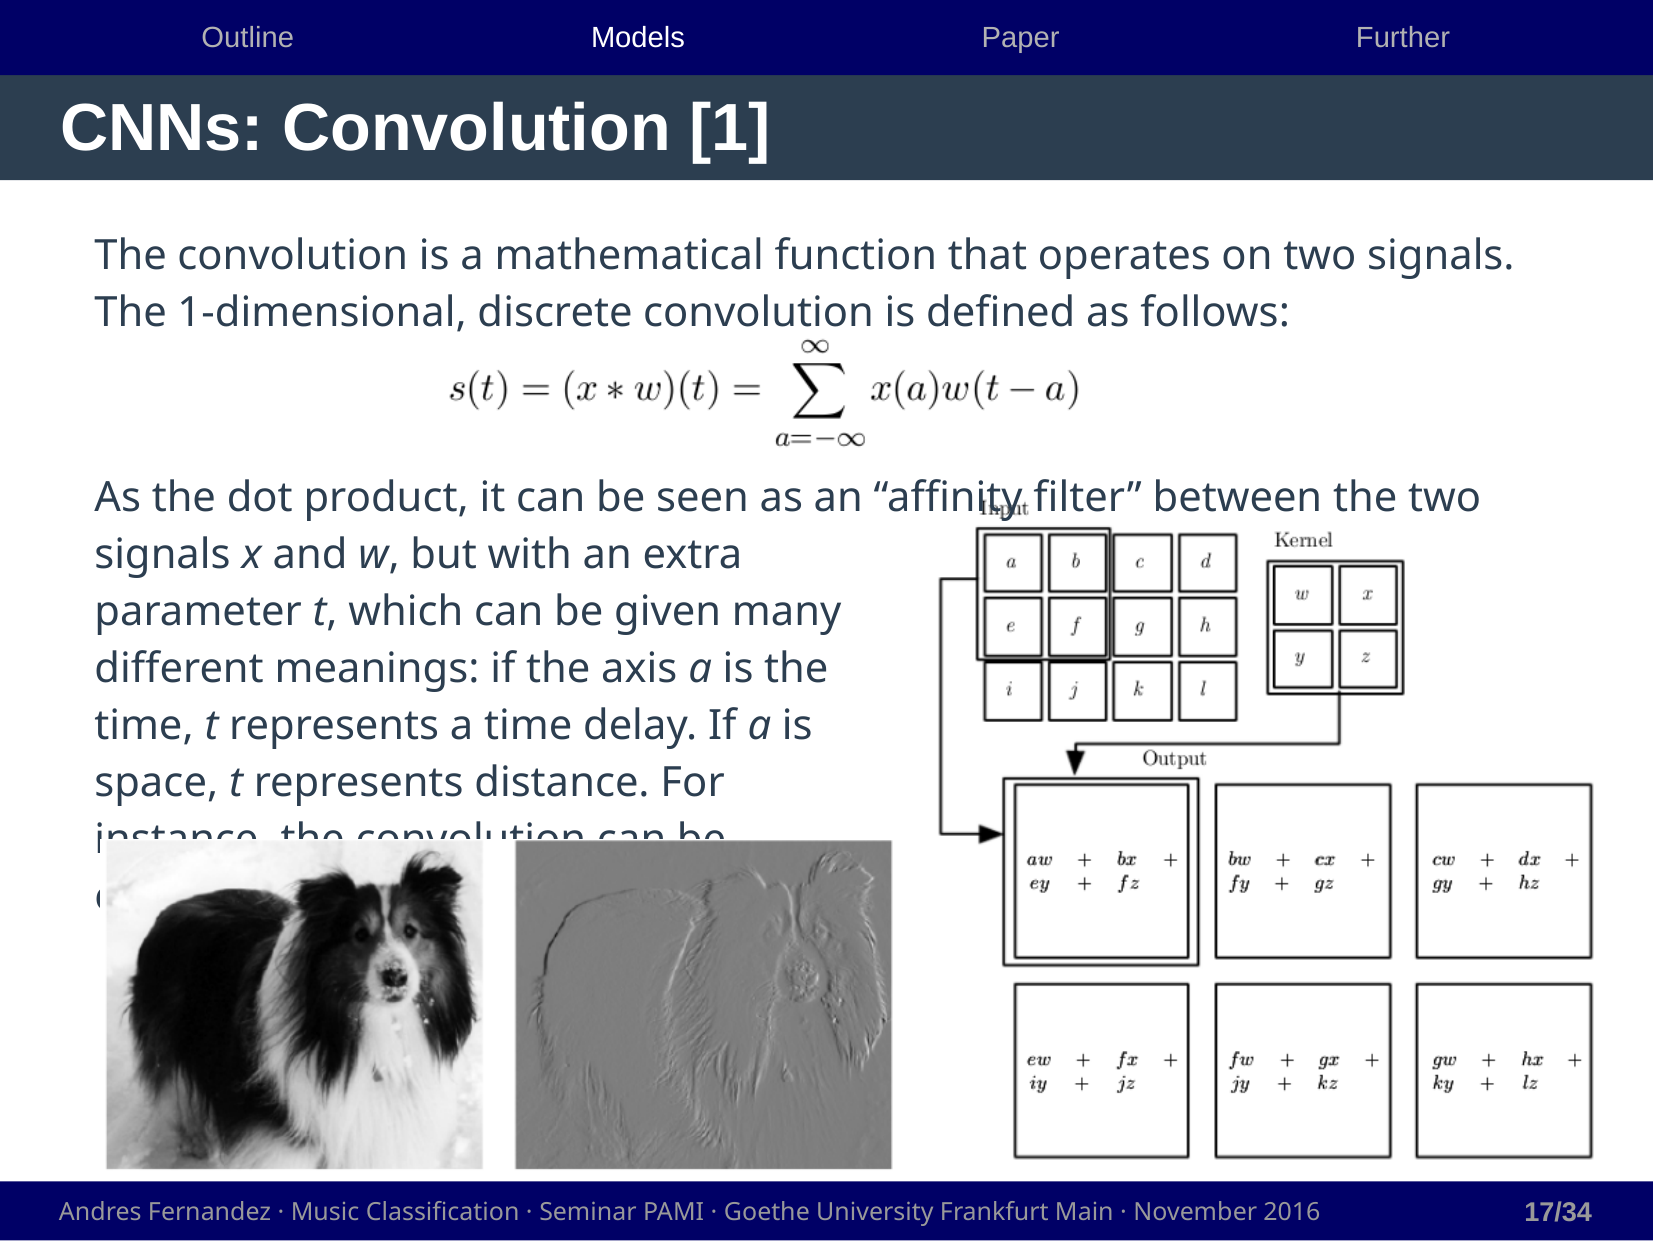

Outline Models Paper Further
# CNNs: Convolution [1]
The convolution is a mathematical function that operates on two signals. The 1-dimensional, discrete convolution is defined as follows:
As the dot product, it can be seen as an “affinity filter” between the two signals x and w, but with an extra
parameter t, which can be given many
different meanings: if the axis a is the
time, t represents a time delay. If a is
space, t represents distance. For
instance, the convolution can be
extended to more than one dimension: